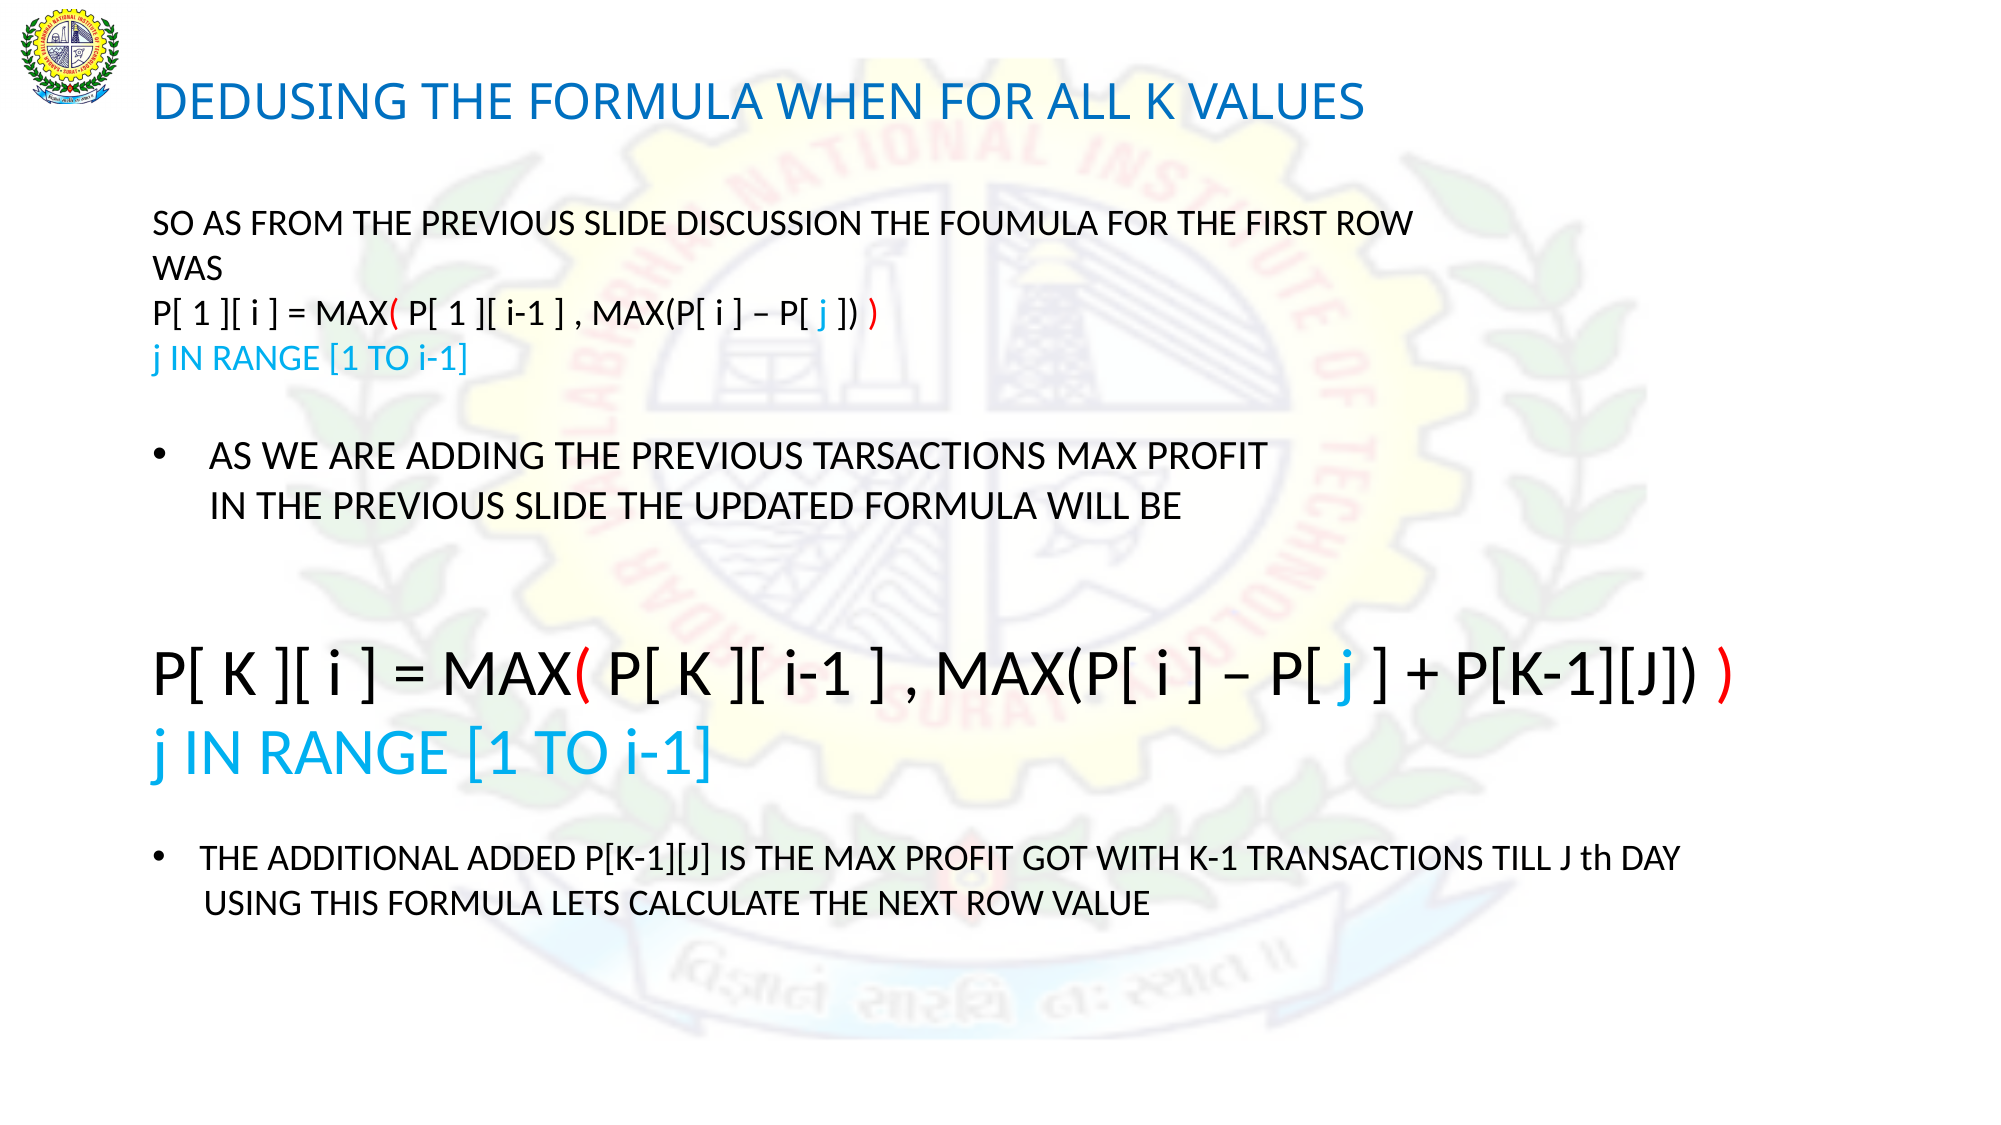

# DEDUSING THE FORMULA WHEN FOR ALL K VALUES
SO AS FROM THE PREVIOUS SLIDE DISCUSSION THE FOUMULA FOR THE FIRST ROW
WAS
P[ 1 ][ i ] = MAX( P[ 1 ][ i-1 ] , MAX(P[ i ] – P[ j ]) )
j IN RANGE [1 TO i-1]
AS WE ARE ADDING THE PREVIOUS TARSACTIONS MAX PROFIT
 IN THE PREVIOUS SLIDE THE UPDATED FORMULA WILL BE
P[ K ][ i ] = MAX( P[ K ][ i-1 ] , MAX(P[ i ] – P[ j ] + P[K-1][J]) )
j IN RANGE [1 TO i-1]
THE ADDITIONAL ADDED P[K-1][J] IS THE MAX PROFIT GOT WITH K-1 TRANSACTIONS TILL J th DAY
 USING THIS FORMULA LETS CALCULATE THE NEXT ROW VALUE